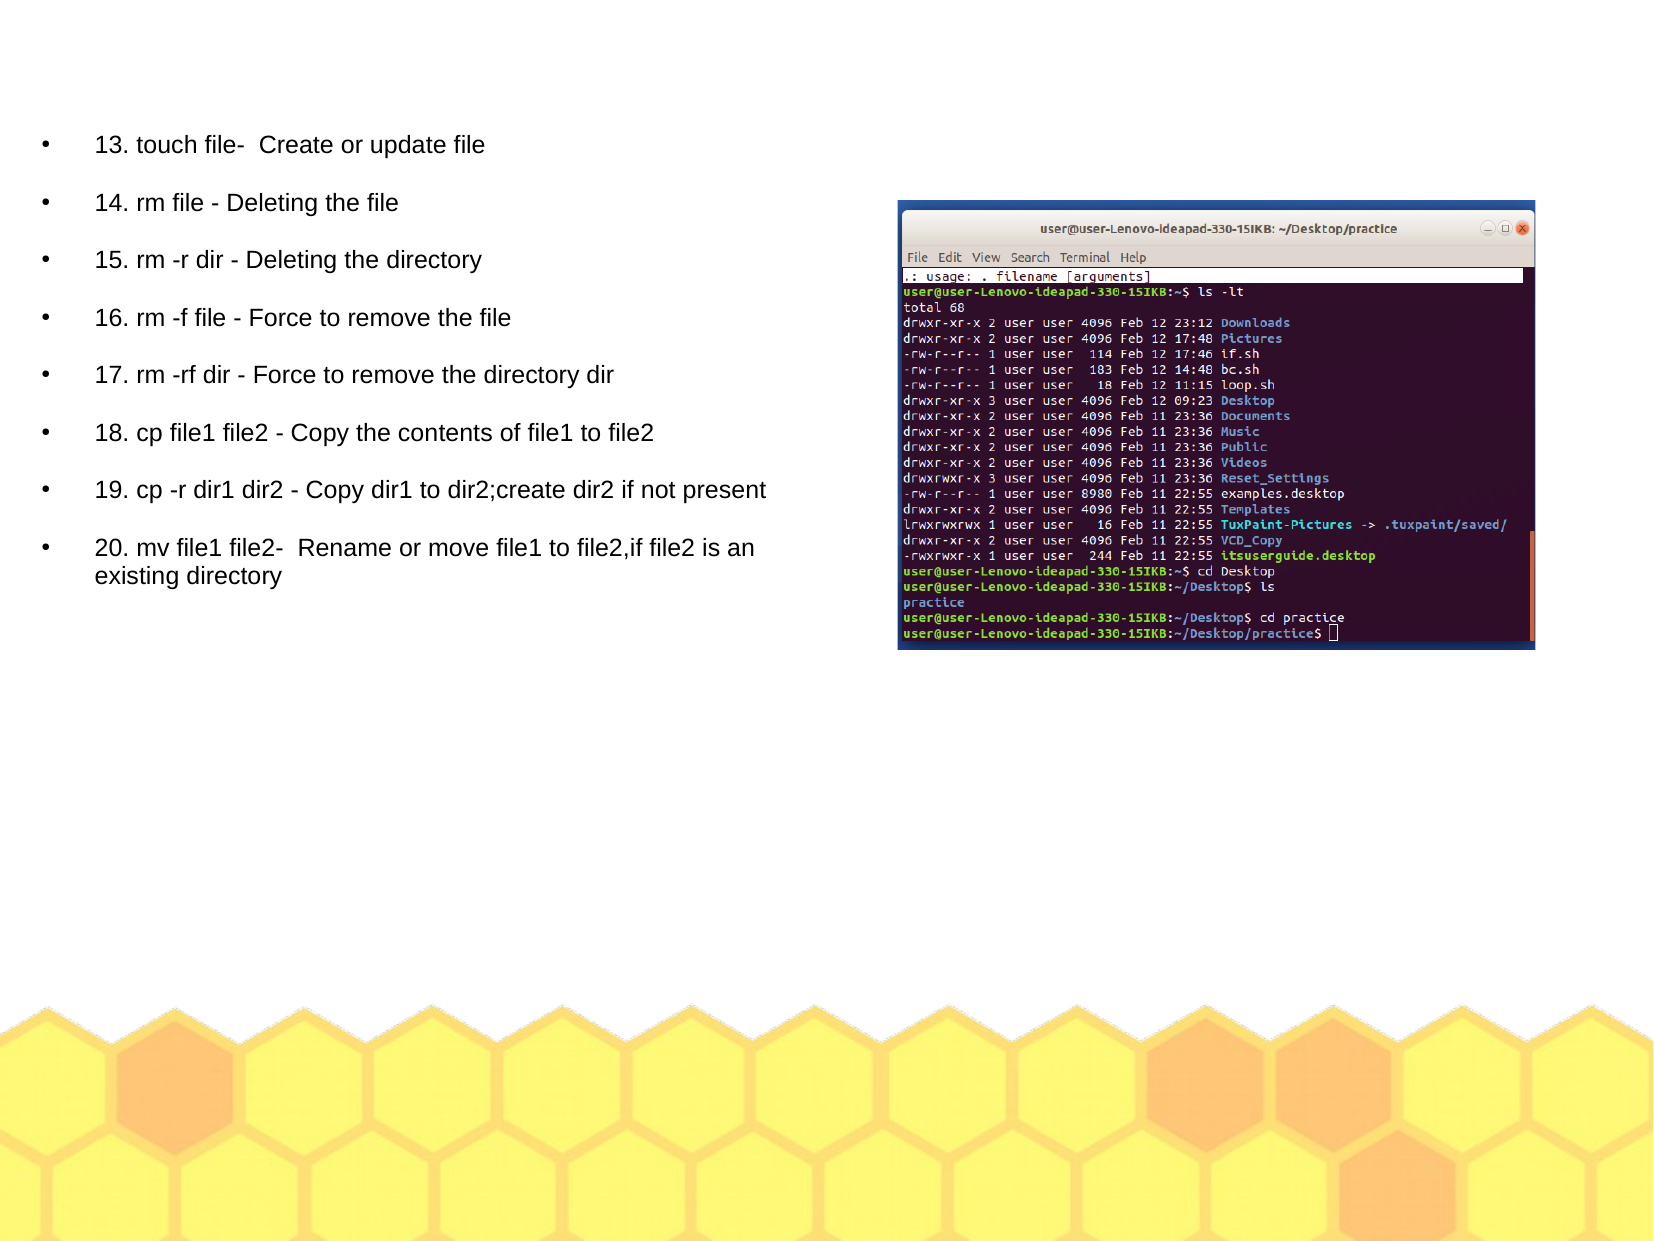

# 13. touch file- Create or update file
14. rm file - Deleting the file
15. rm -r dir - Deleting the directory
16. rm -f file - Force to remove the file
17. rm -rf dir - Force to remove the directory dir
18. cp file1 file2 - Copy the contents of file1 to file2
19. cp -r dir1 dir2 - Copy dir1 to dir2;create dir2 if not present
20. mv file1 file2- Rename or move file1 to file2,if file2 is an existing directory